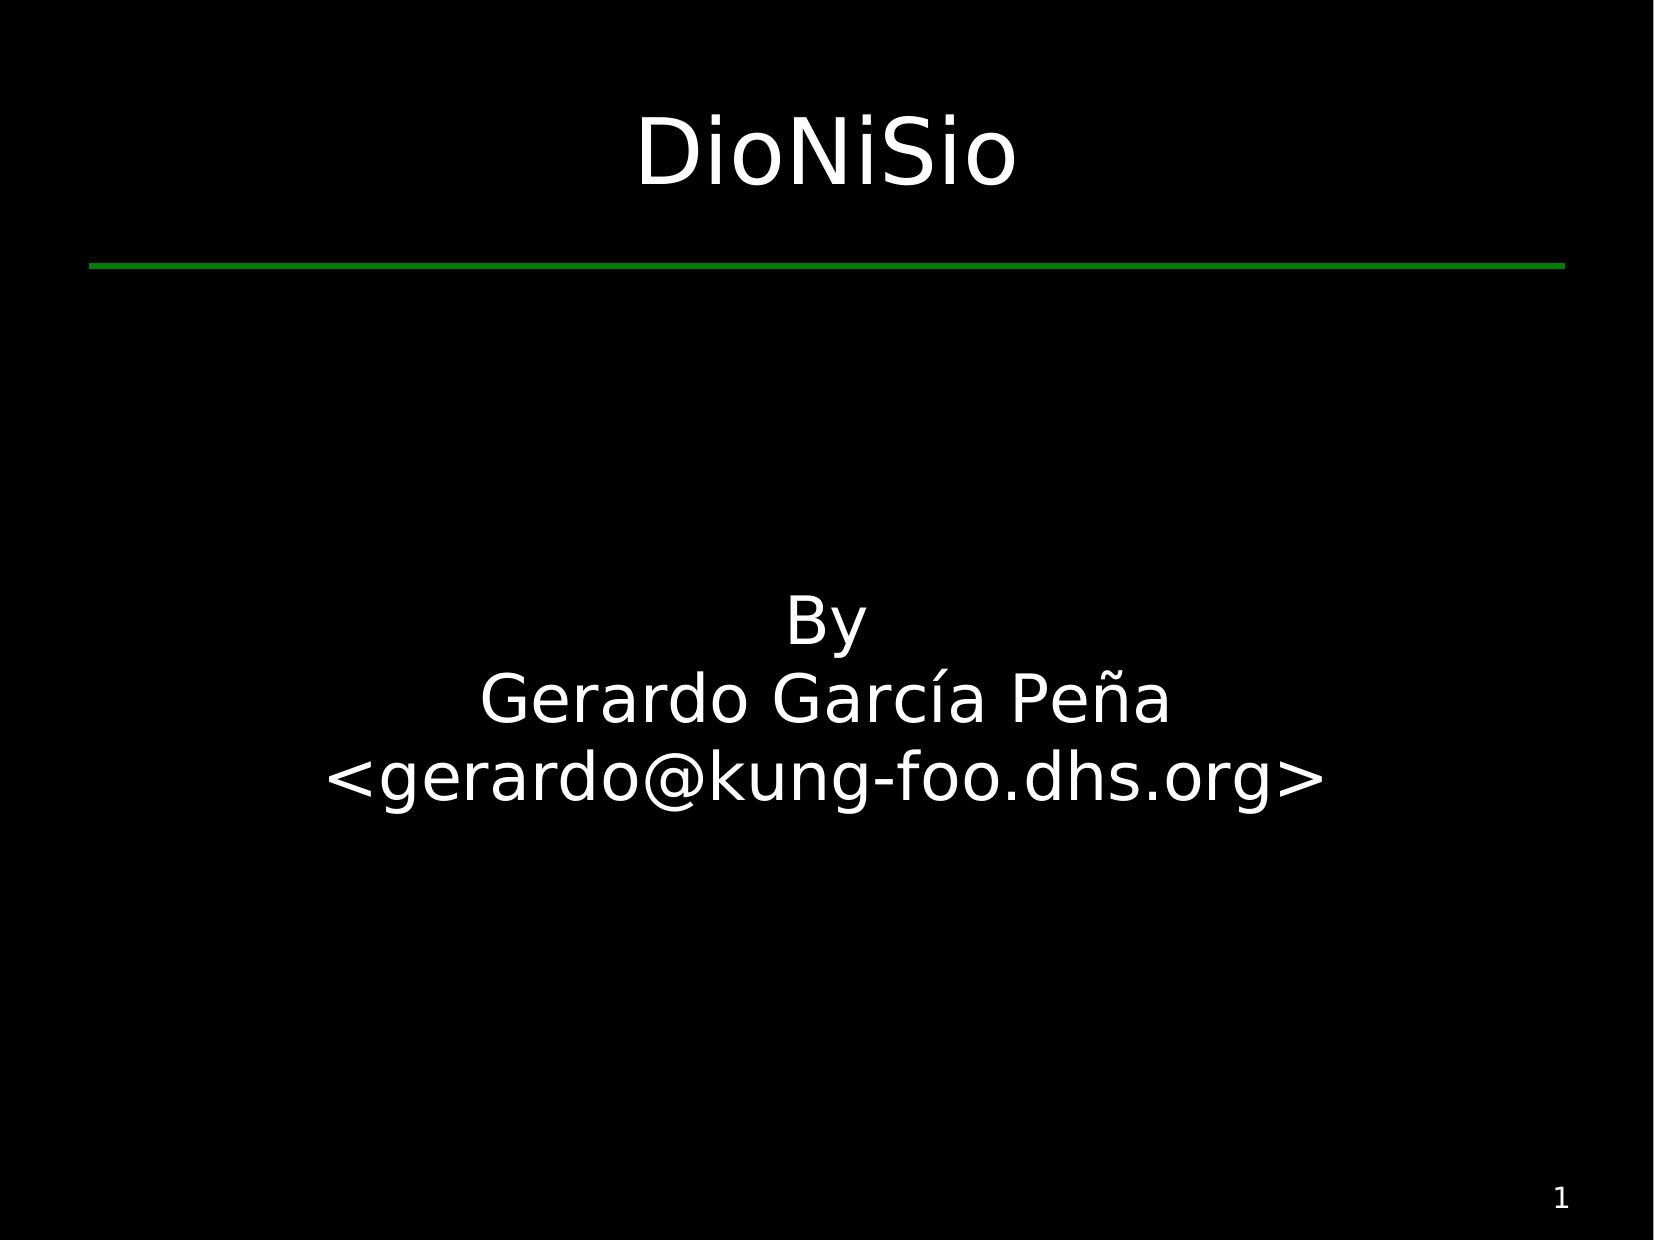

# DioNiSio
By
Gerardo García Peña
<gerardo@kung-foo.dhs.org>
1